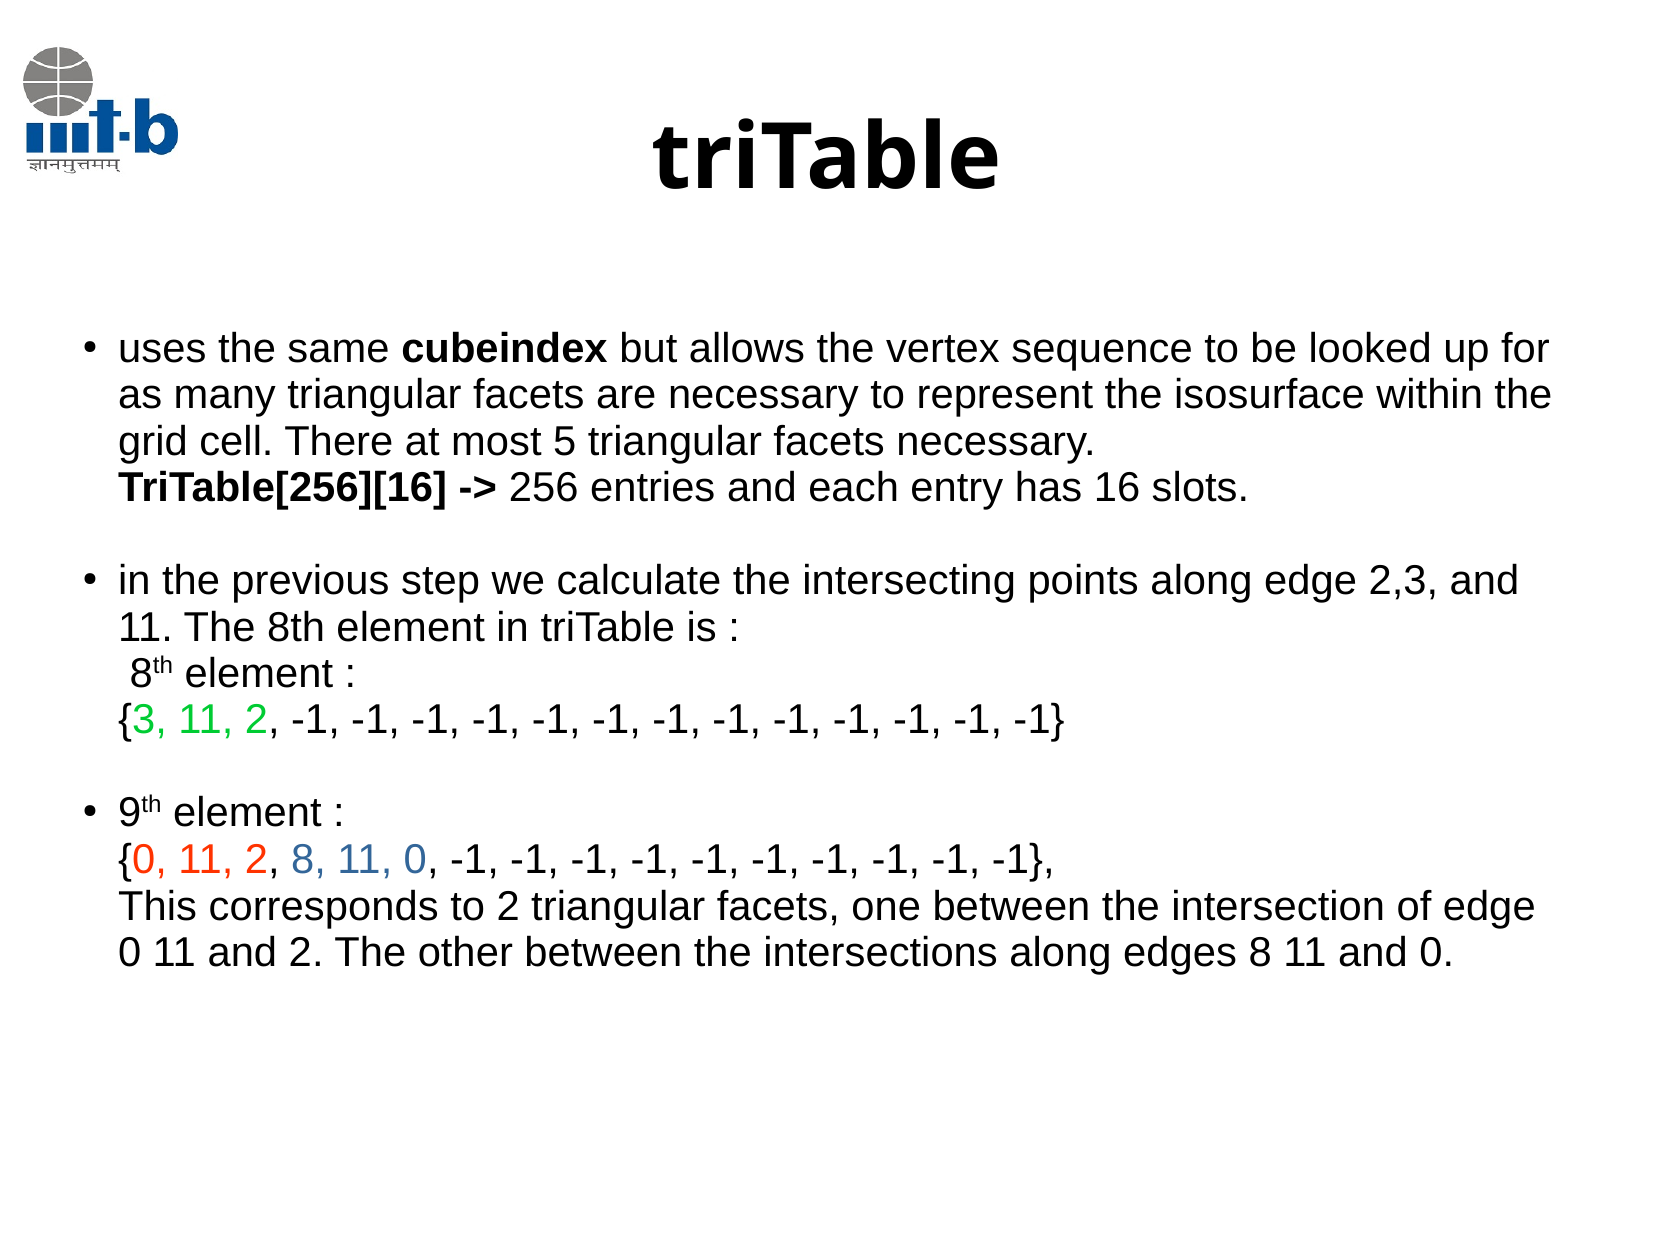

# triTable
uses the same cubeindex but allows the vertex sequence to be looked up for as many triangular facets are necessary to represent the isosurface within the grid cell. There at most 5 triangular facets necessary.
TriTable[256][16] -> 256 entries and each entry has 16 slots.
in the previous step we calculate the intersecting points along edge 2,3, and 11. The 8th element in triTable is :
 8th element :
{3, 11, 2, -1, -1, -1, -1, -1, -1, -1, -1, -1, -1, -1, -1, -1}
9th element :
{0, 11, 2, 8, 11, 0, -1, -1, -1, -1, -1, -1, -1, -1, -1, -1},
This corresponds to 2 triangular facets, one between the intersection of edge 0 11 and 2. The other between the intersections along edges 8 11 and 0.